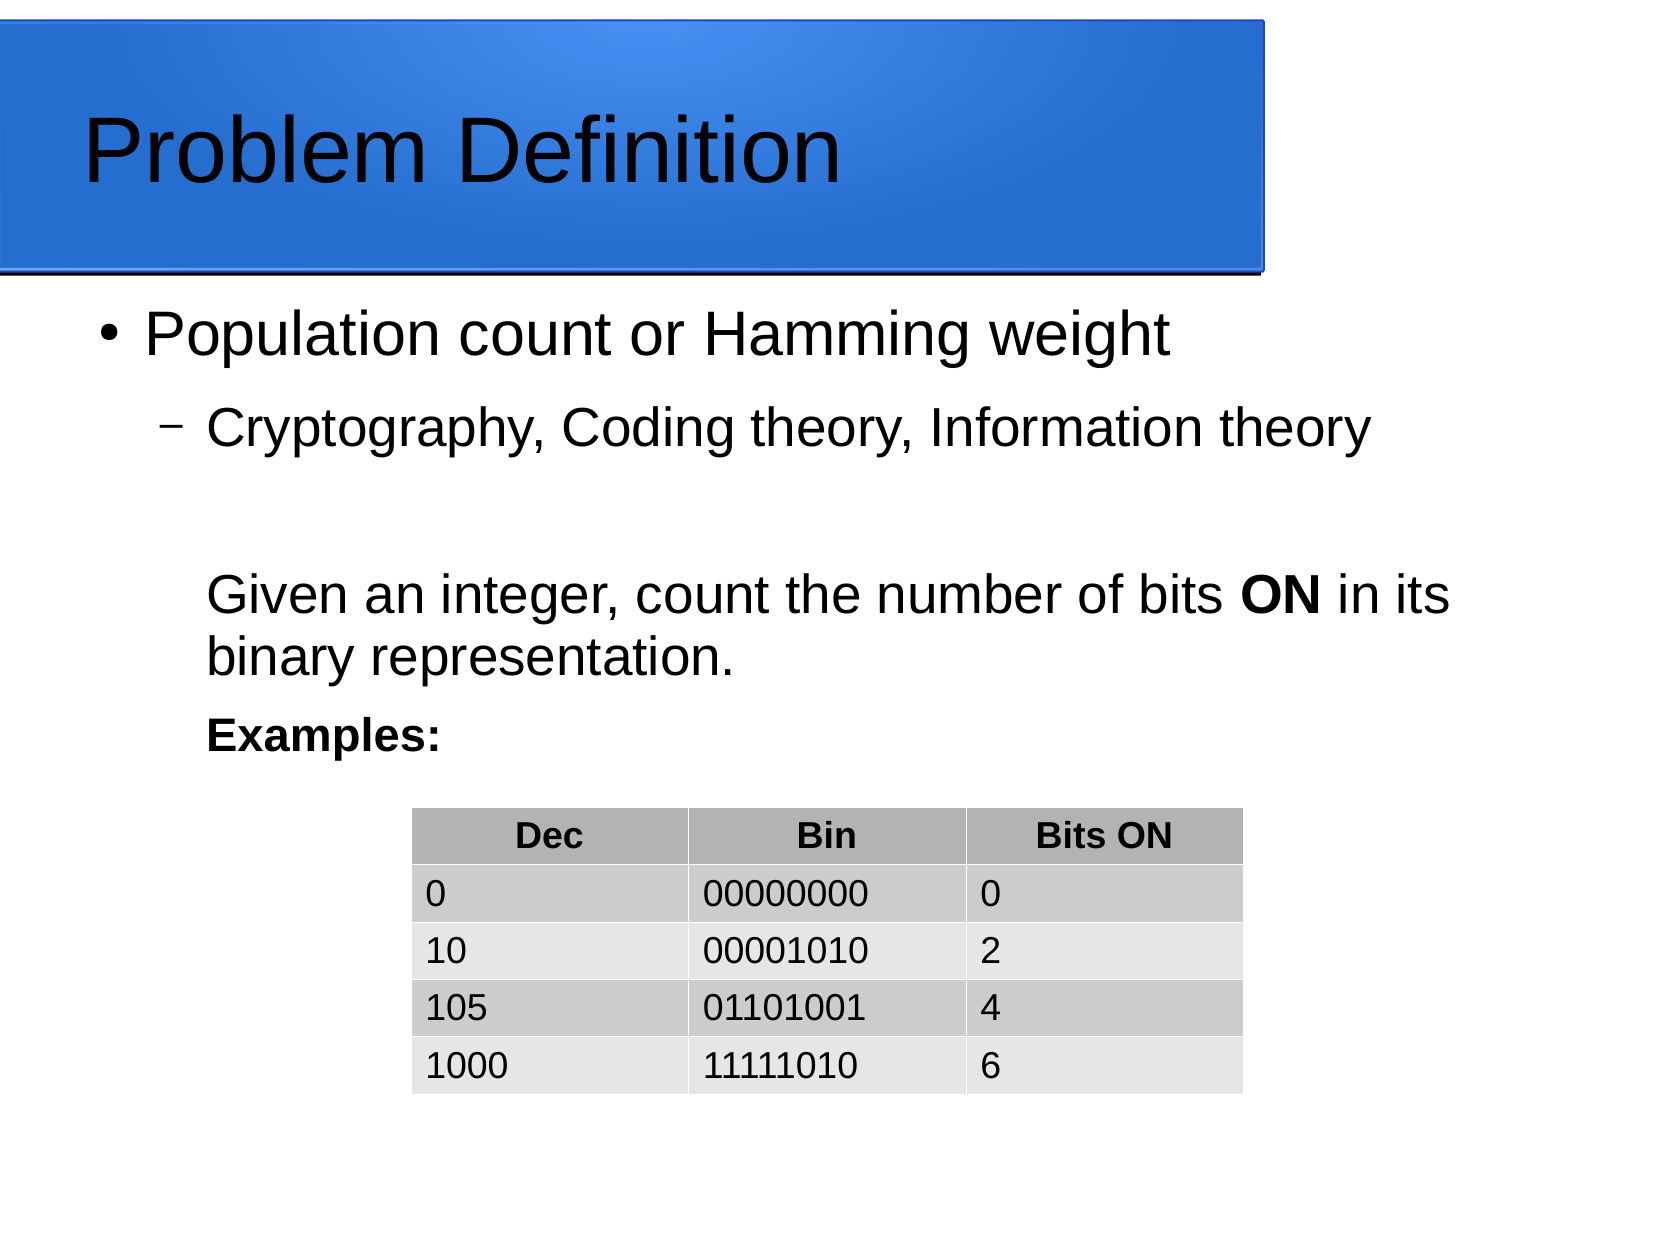

# Problem Definition
Population count or Hamming weight
Cryptography, Coding theory, Information theory
Given an integer, count the number of bits ON in its binary representation.
Examples:
| Dec | Bin | Bits ON |
| --- | --- | --- |
| 0 | 00000000 | 0 |
| 10 | 00001010 | 2 |
| 105 | 01101001 | 4 |
| 1000 | 11111010 | 6 |